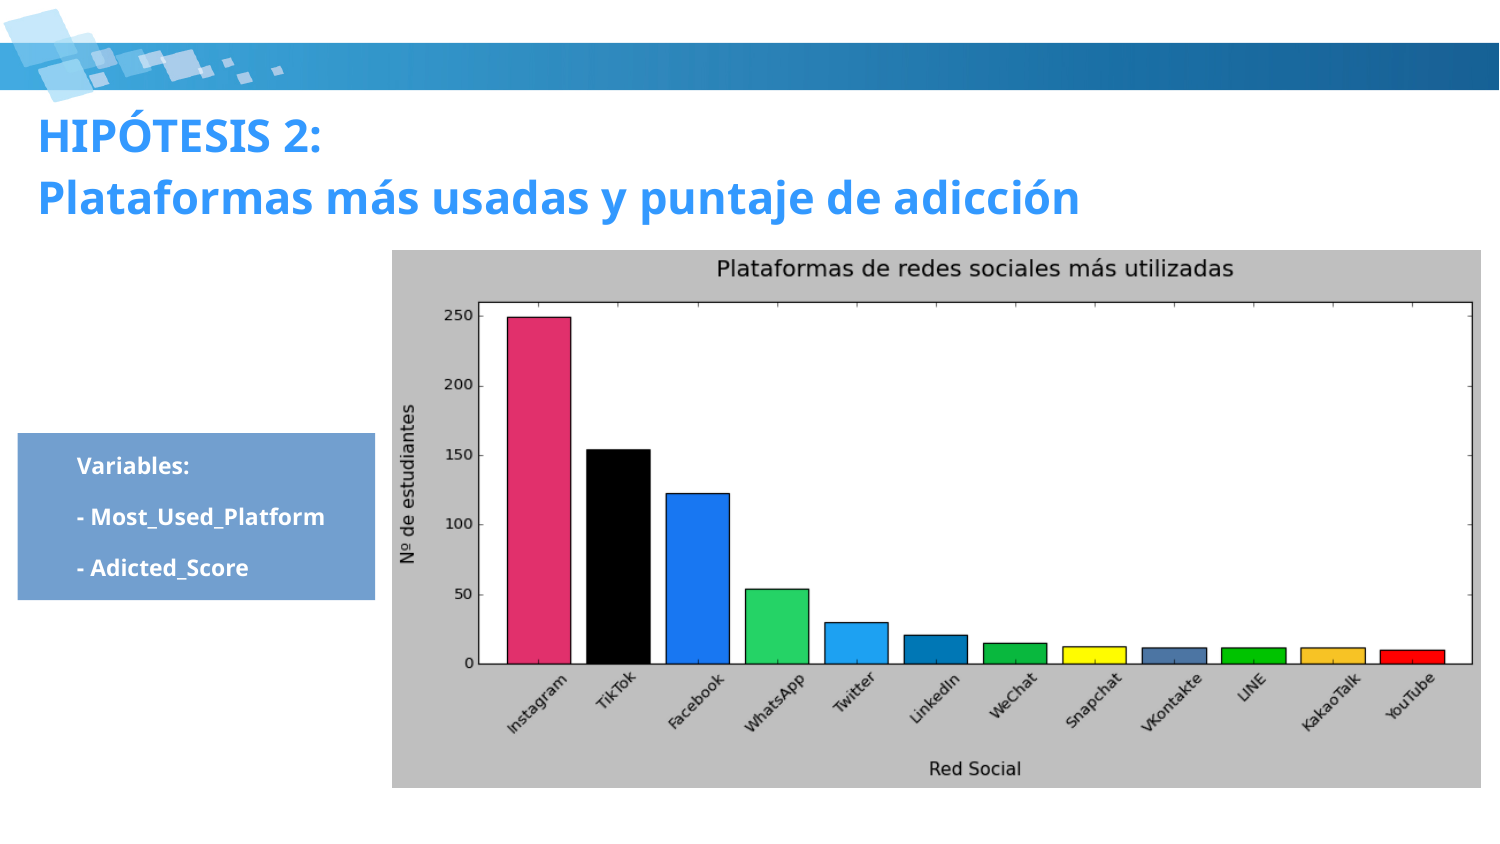

# HIPÓTESIS 2: Plataformas más usadas y puntaje de adicción
Variables:
- Most_Used_Platform
- Adicted_Score